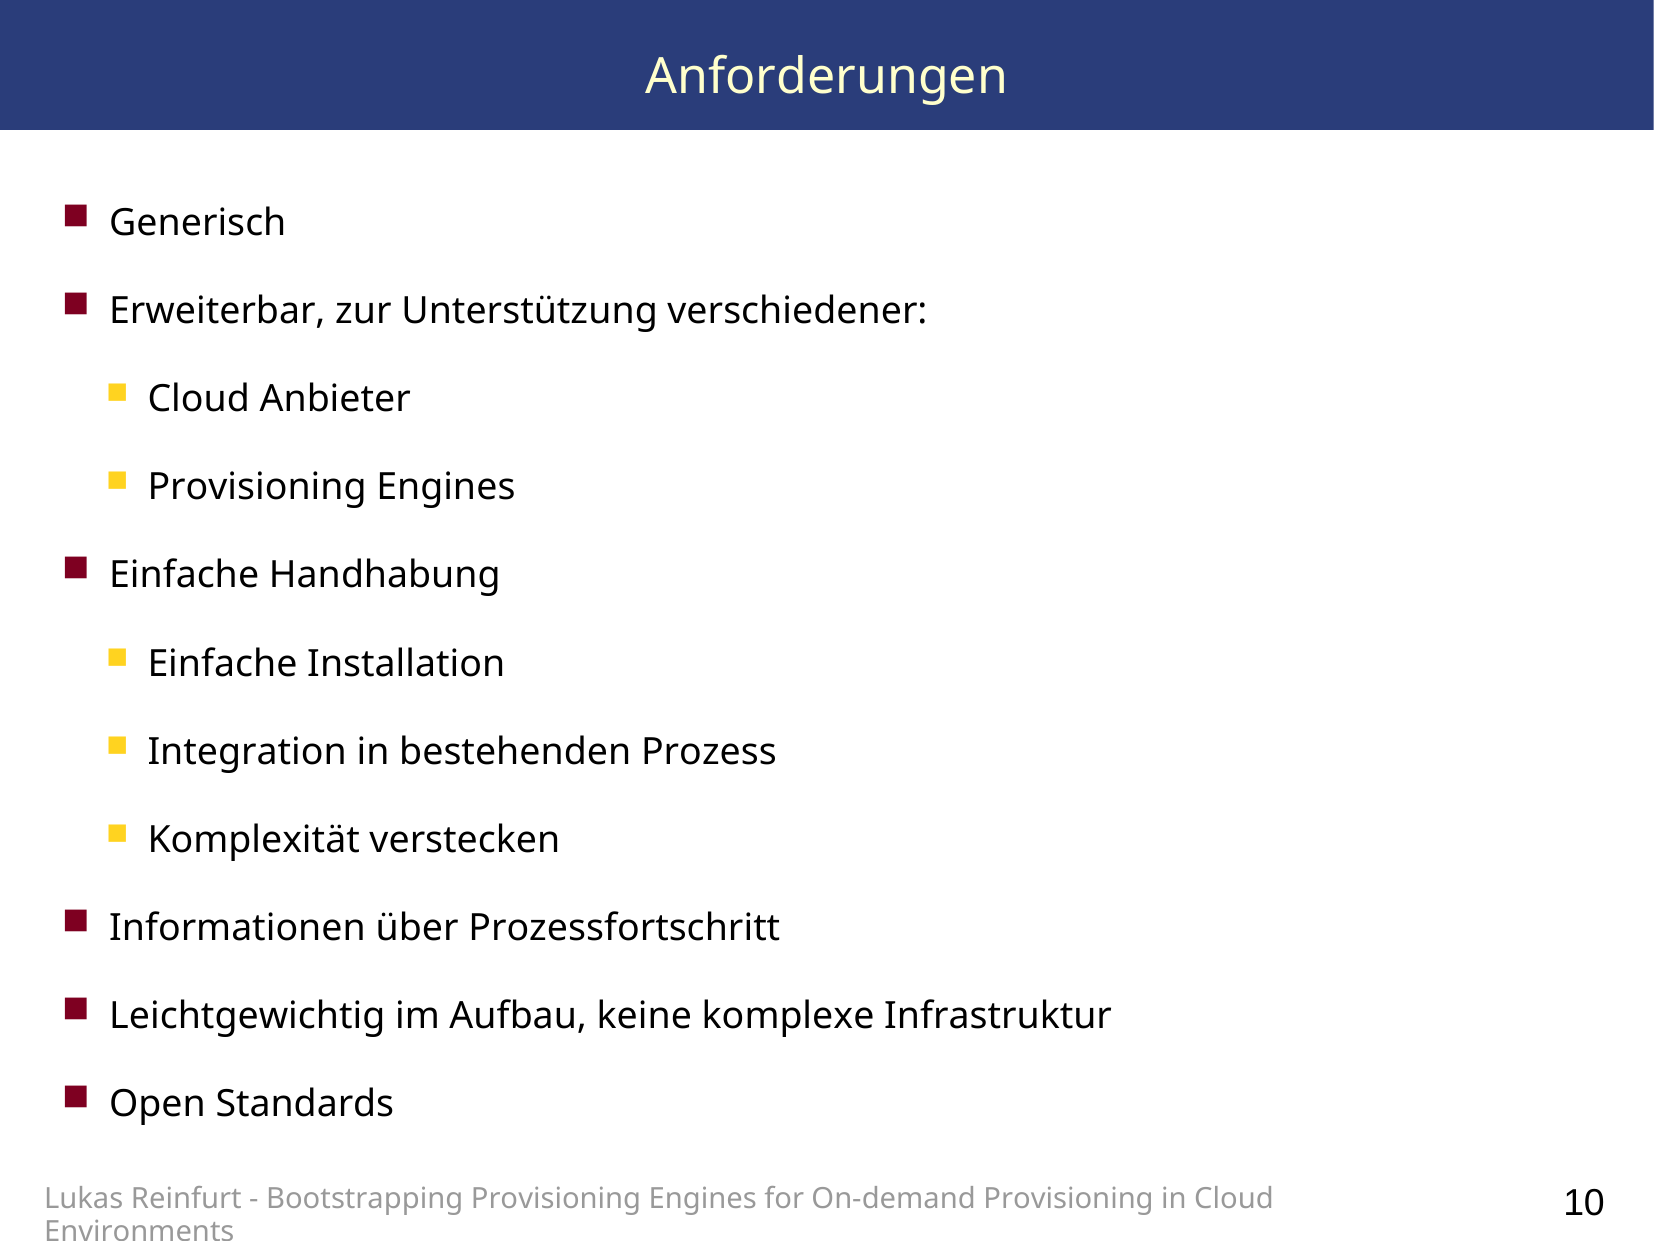

# Anforderungen
Generisch
Erweiterbar, zur Unterstützung verschiedener:
Cloud Anbieter
Provisioning Engines
Einfache Handhabung
Einfache Installation
Integration in bestehenden Prozess
Komplexität verstecken
Informationen über Prozessfortschritt
Leichtgewichtig im Aufbau, keine komplexe Infrastruktur
Open Standards